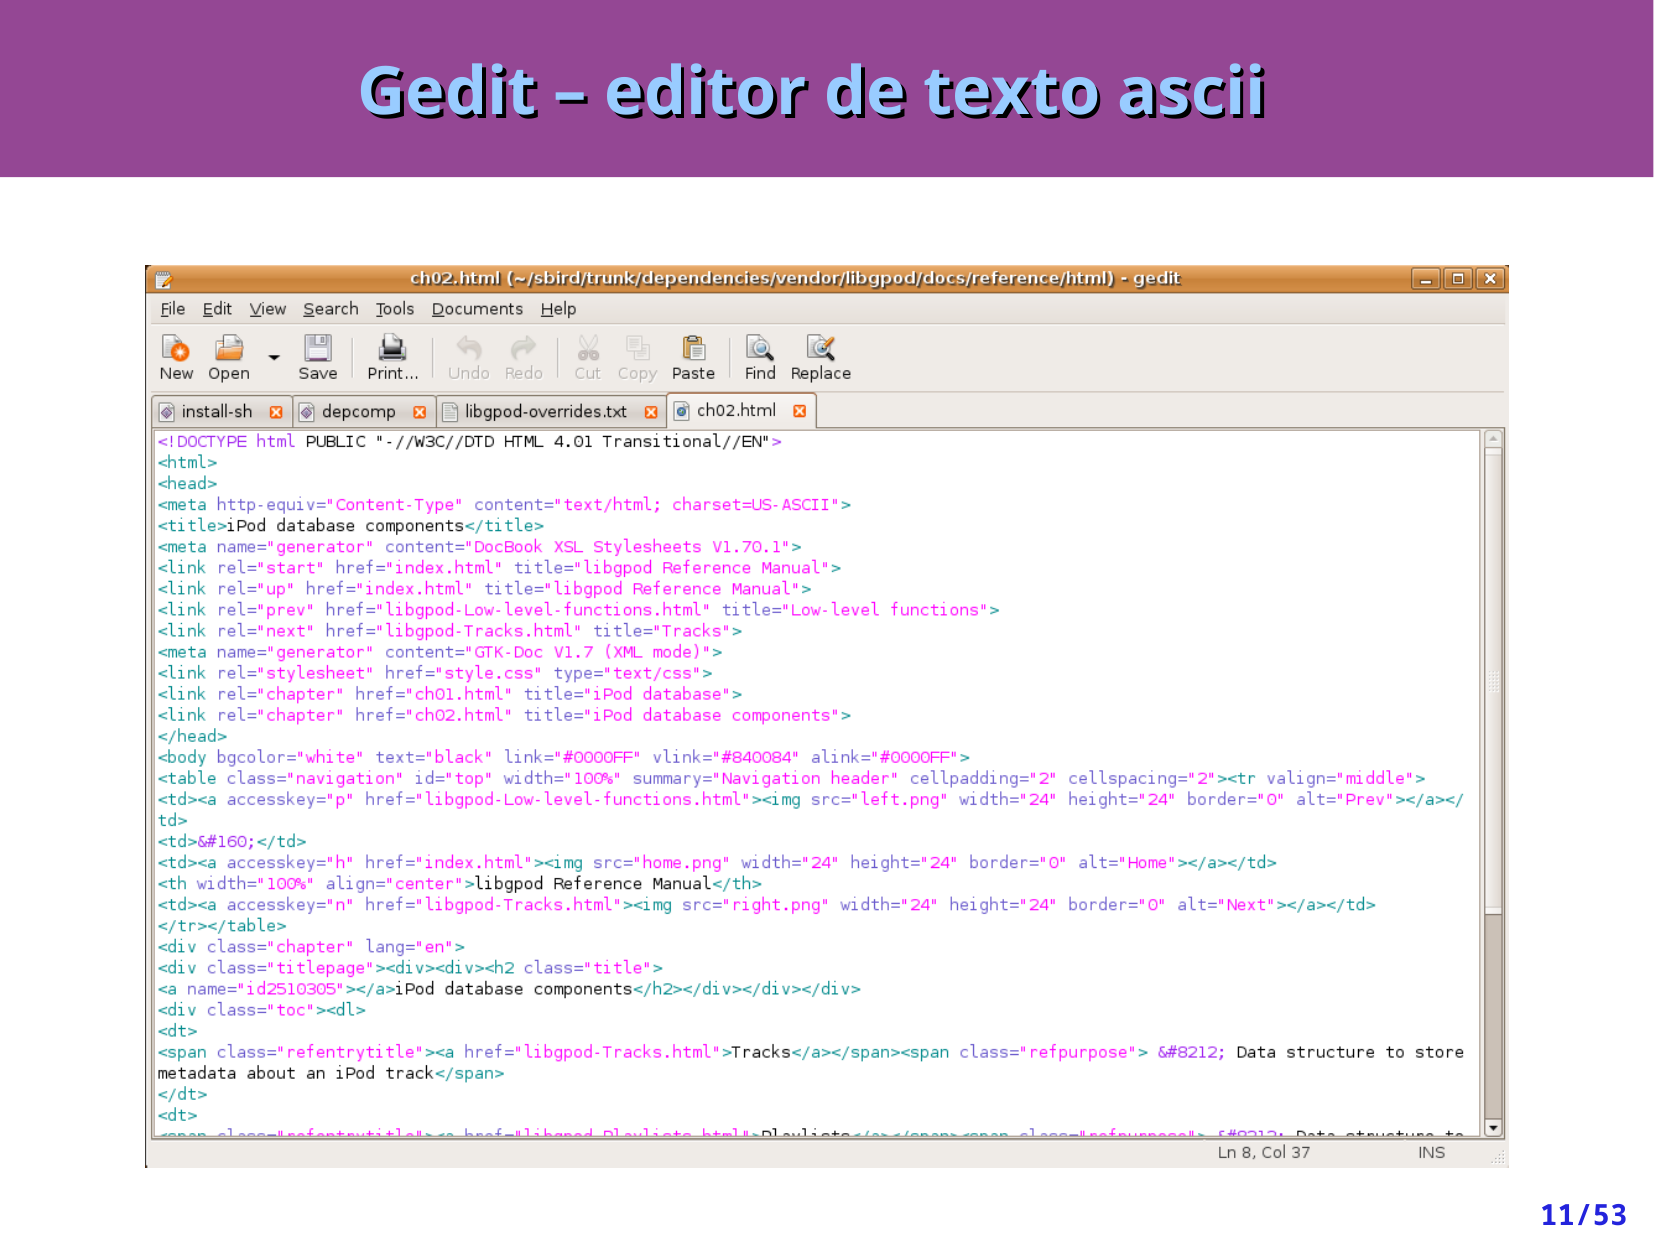

# Gedit – editor de texto ascii
11